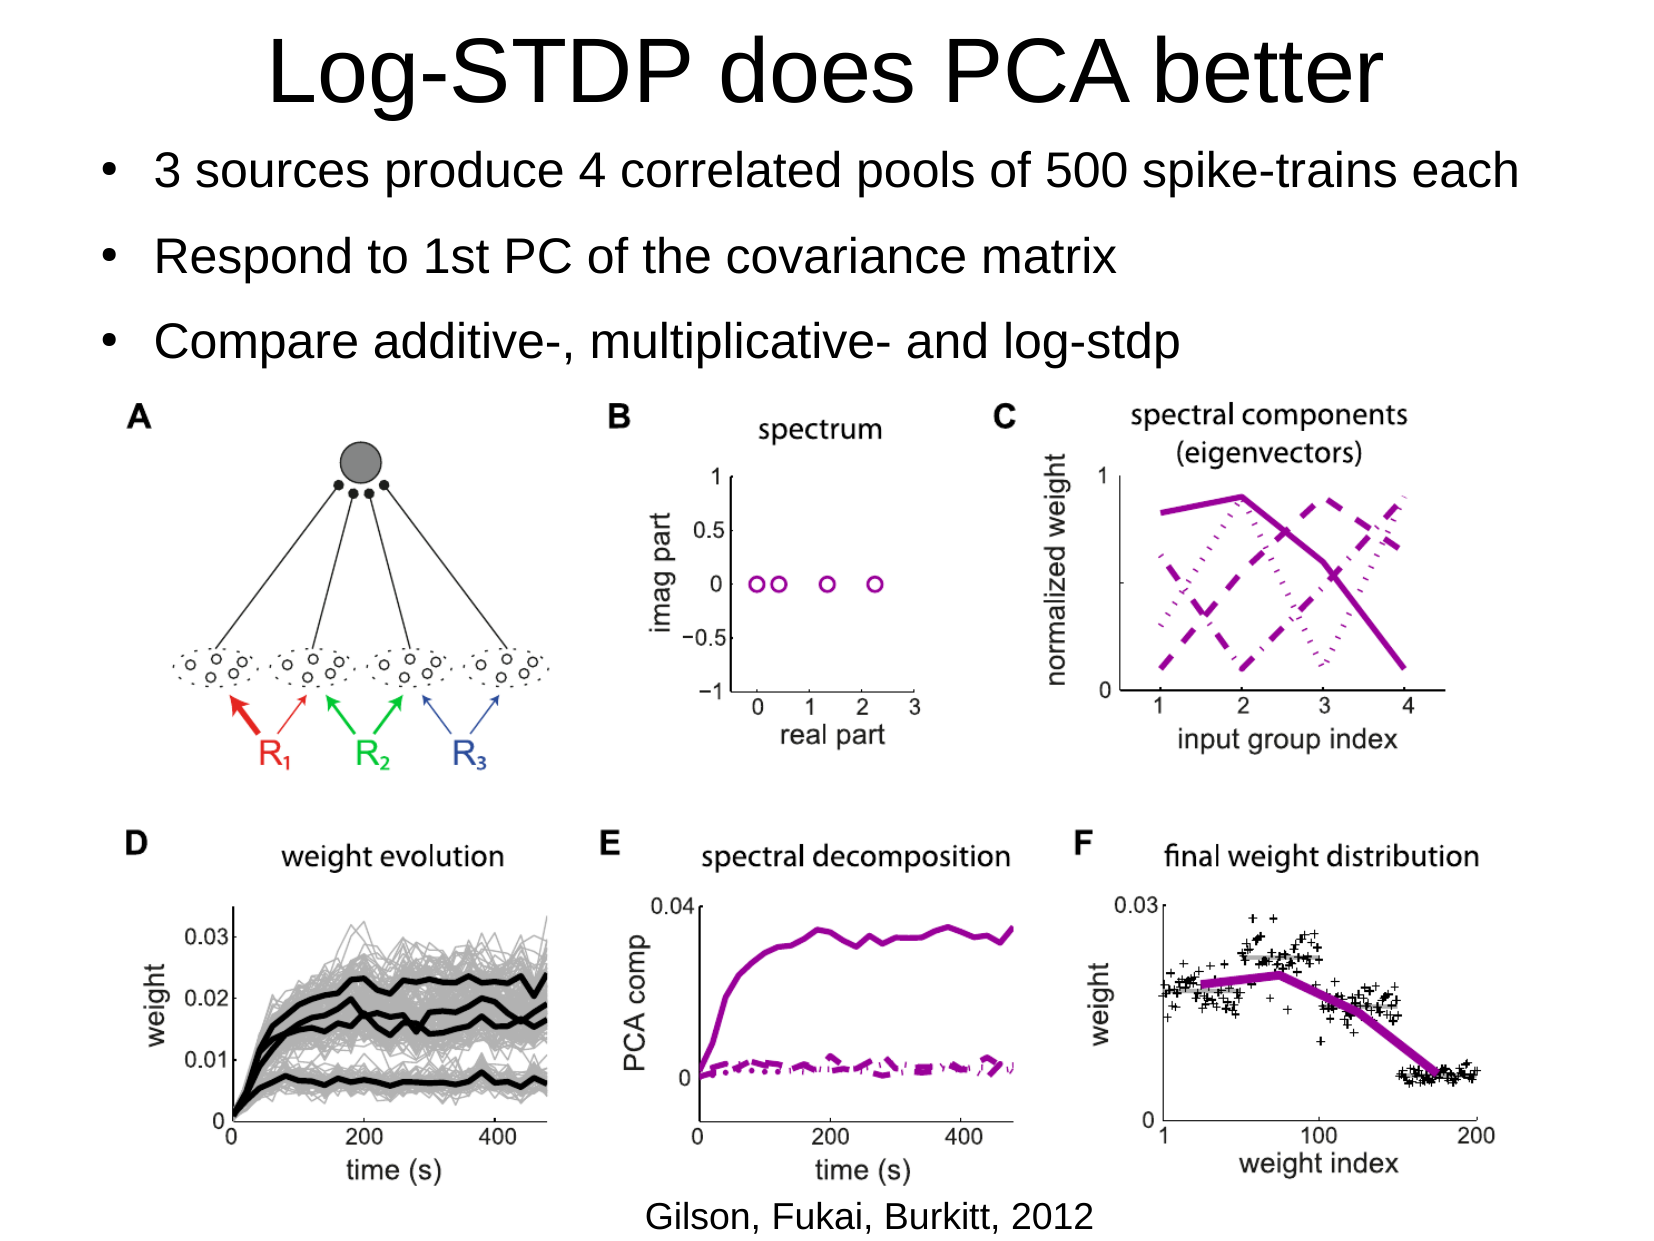

# Log-STDP does PCA better
3 sources produce 4 correlated pools of 500 spike-trains each
Respond to 1st PC of the covariance matrix
Compare additive-, multiplicative- and log-stdp
Gilson, Fukai, Burkitt, 2012